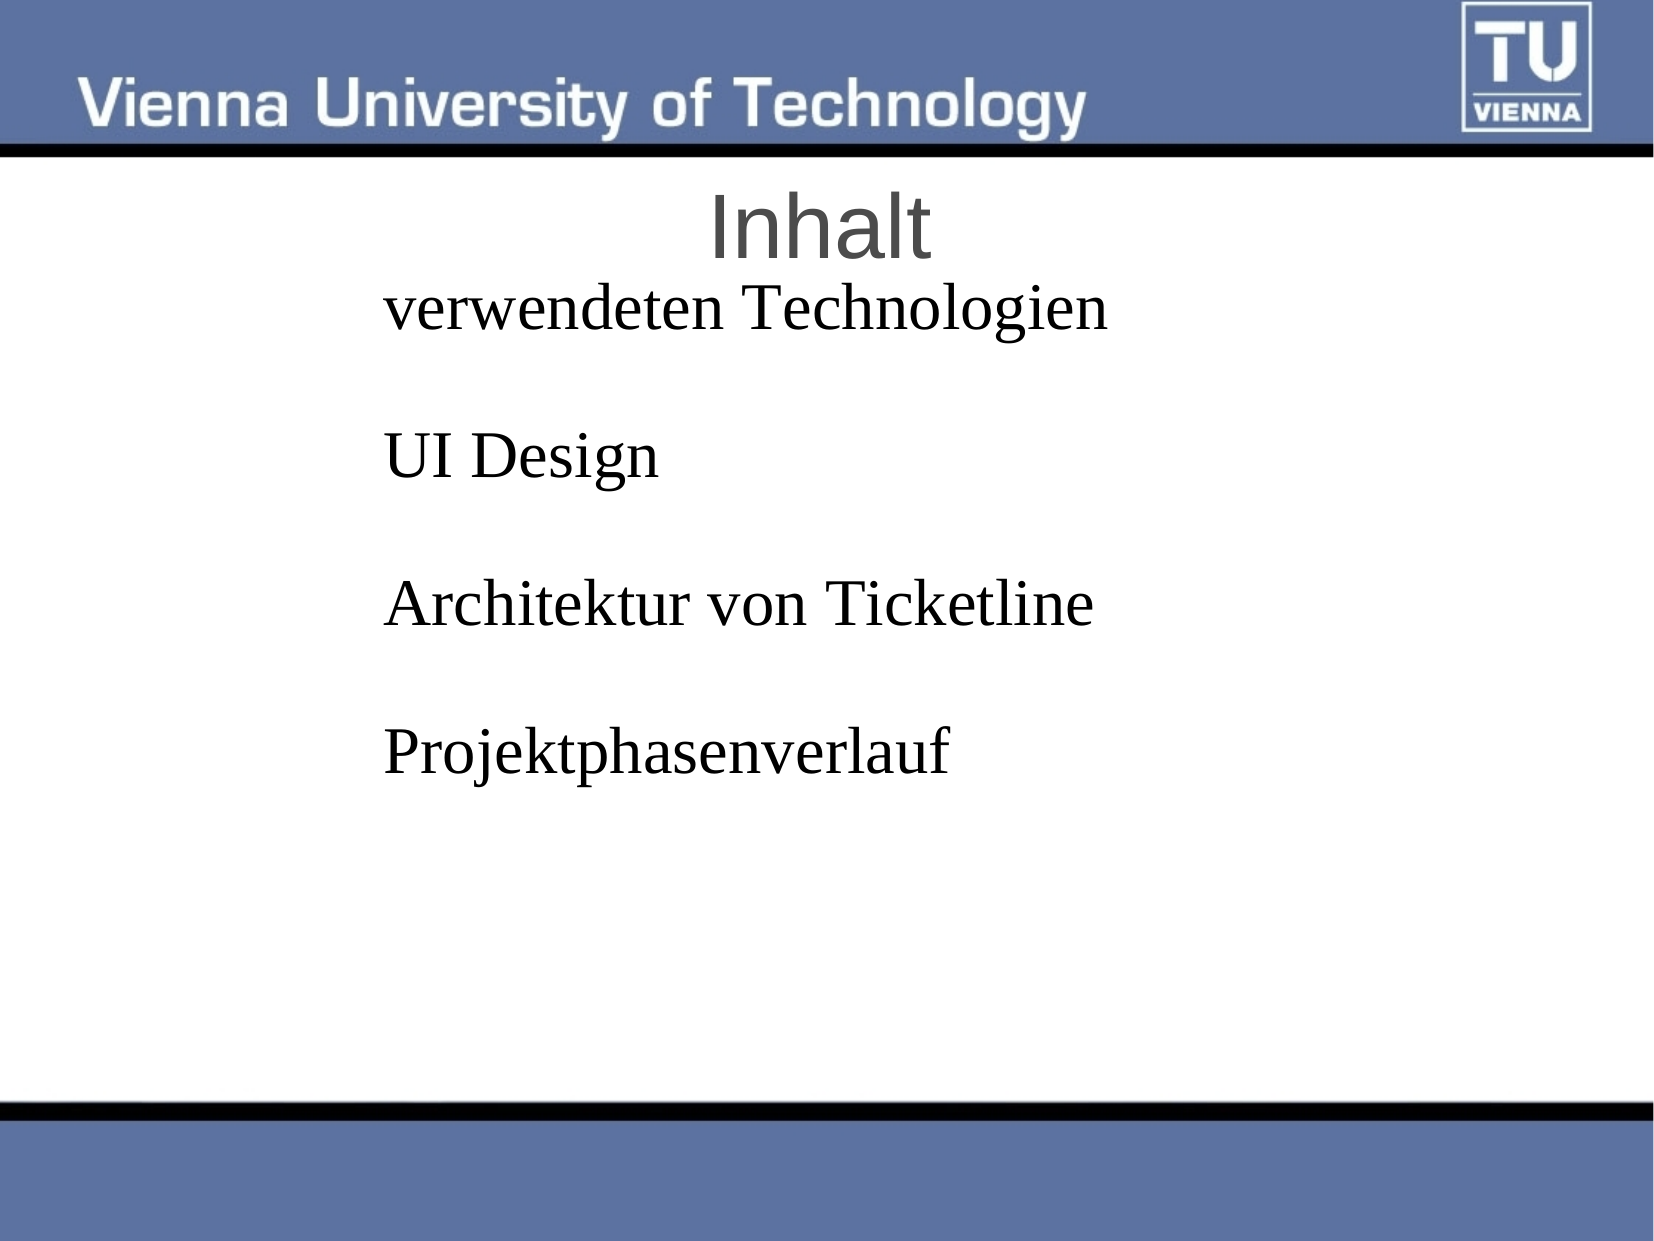

# Inhalt
 verwendeten Technologien
 UI Design
 Architektur von Ticketline
 Projektphasenverlauf